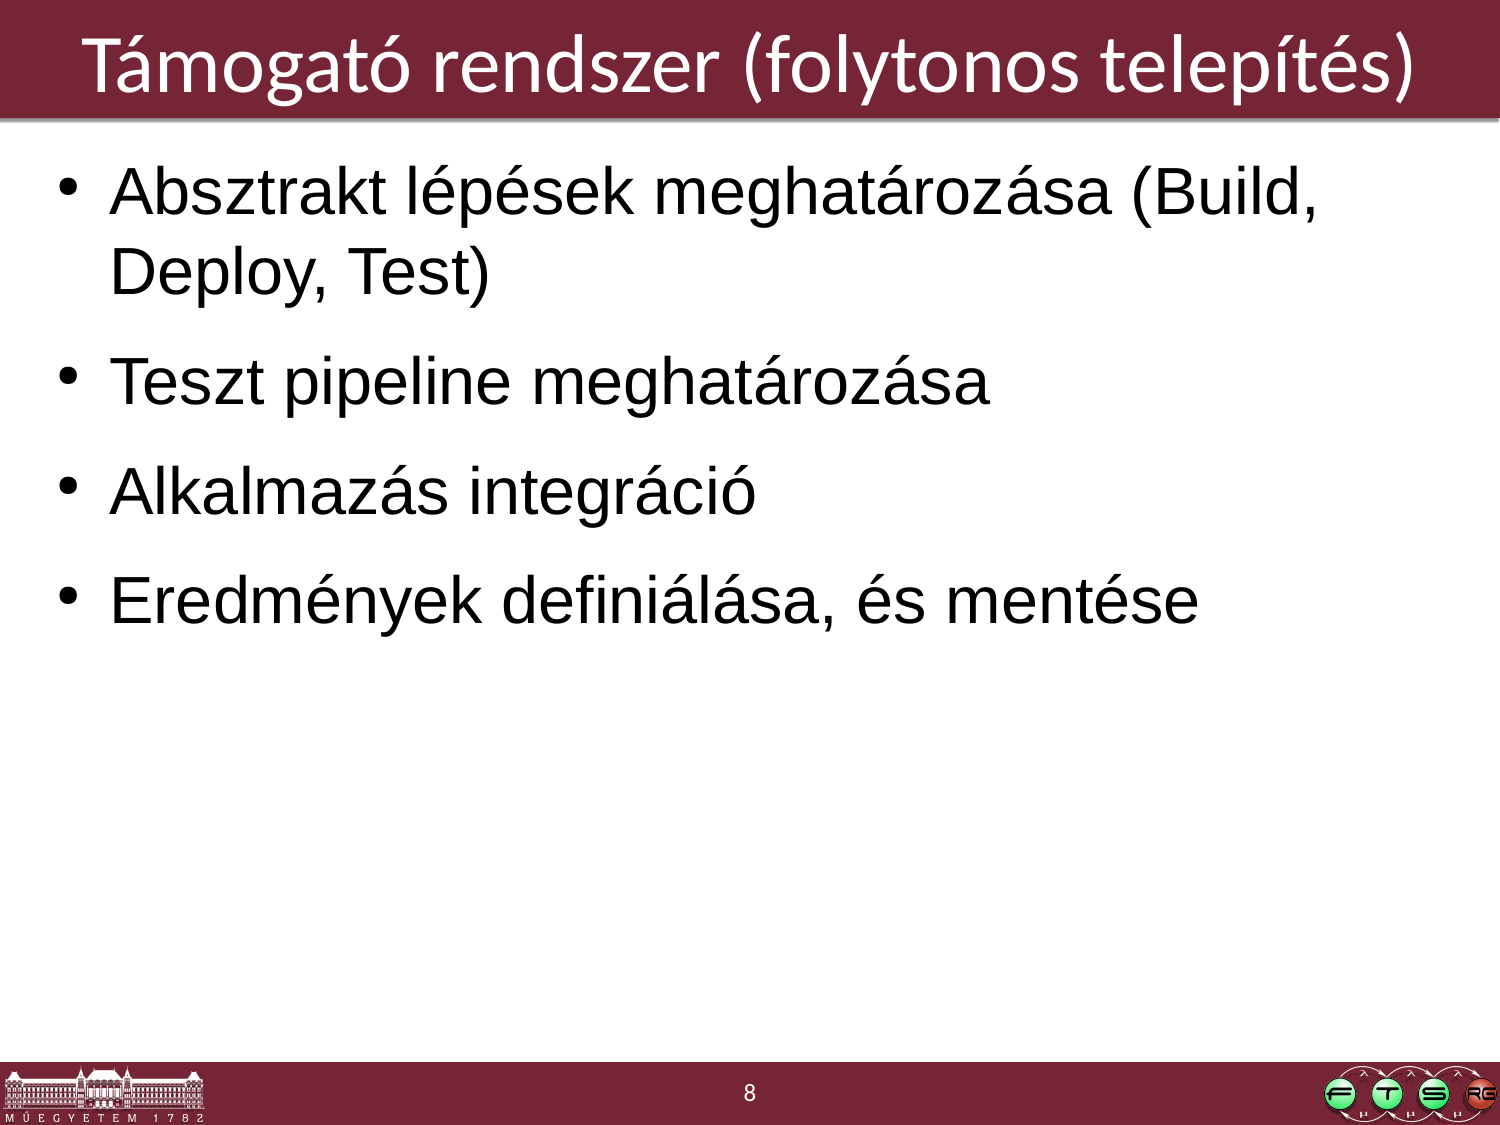

# Támogató rendszer (folytonos telepítés)
Absztrakt lépések meghatározása (Build, Deploy, Test)
Teszt pipeline meghatározása
Alkalmazás integráció
Eredmények definiálása, és mentése